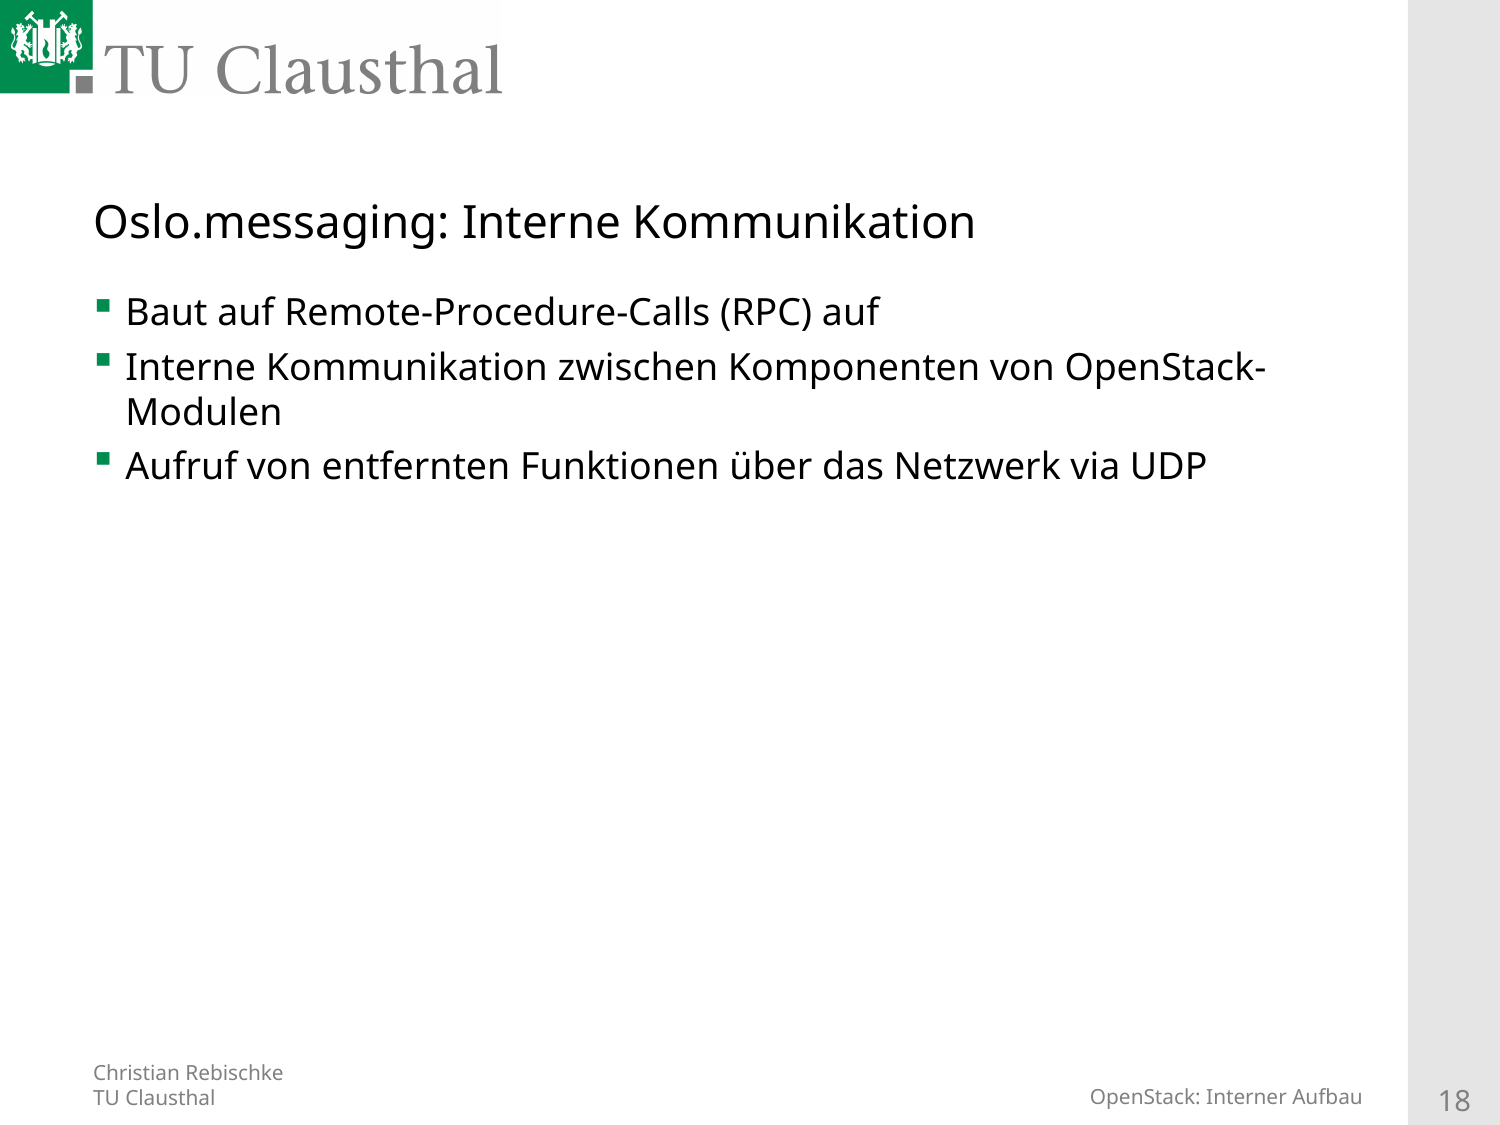

# Oslo.messaging: Interne Kommunikation
Baut auf Remote-Procedure-Calls (RPC) auf
Interne Kommunikation zwischen Komponenten von OpenStack-Modulen
Aufruf von entfernten Funktionen über das Netzwerk via UDP